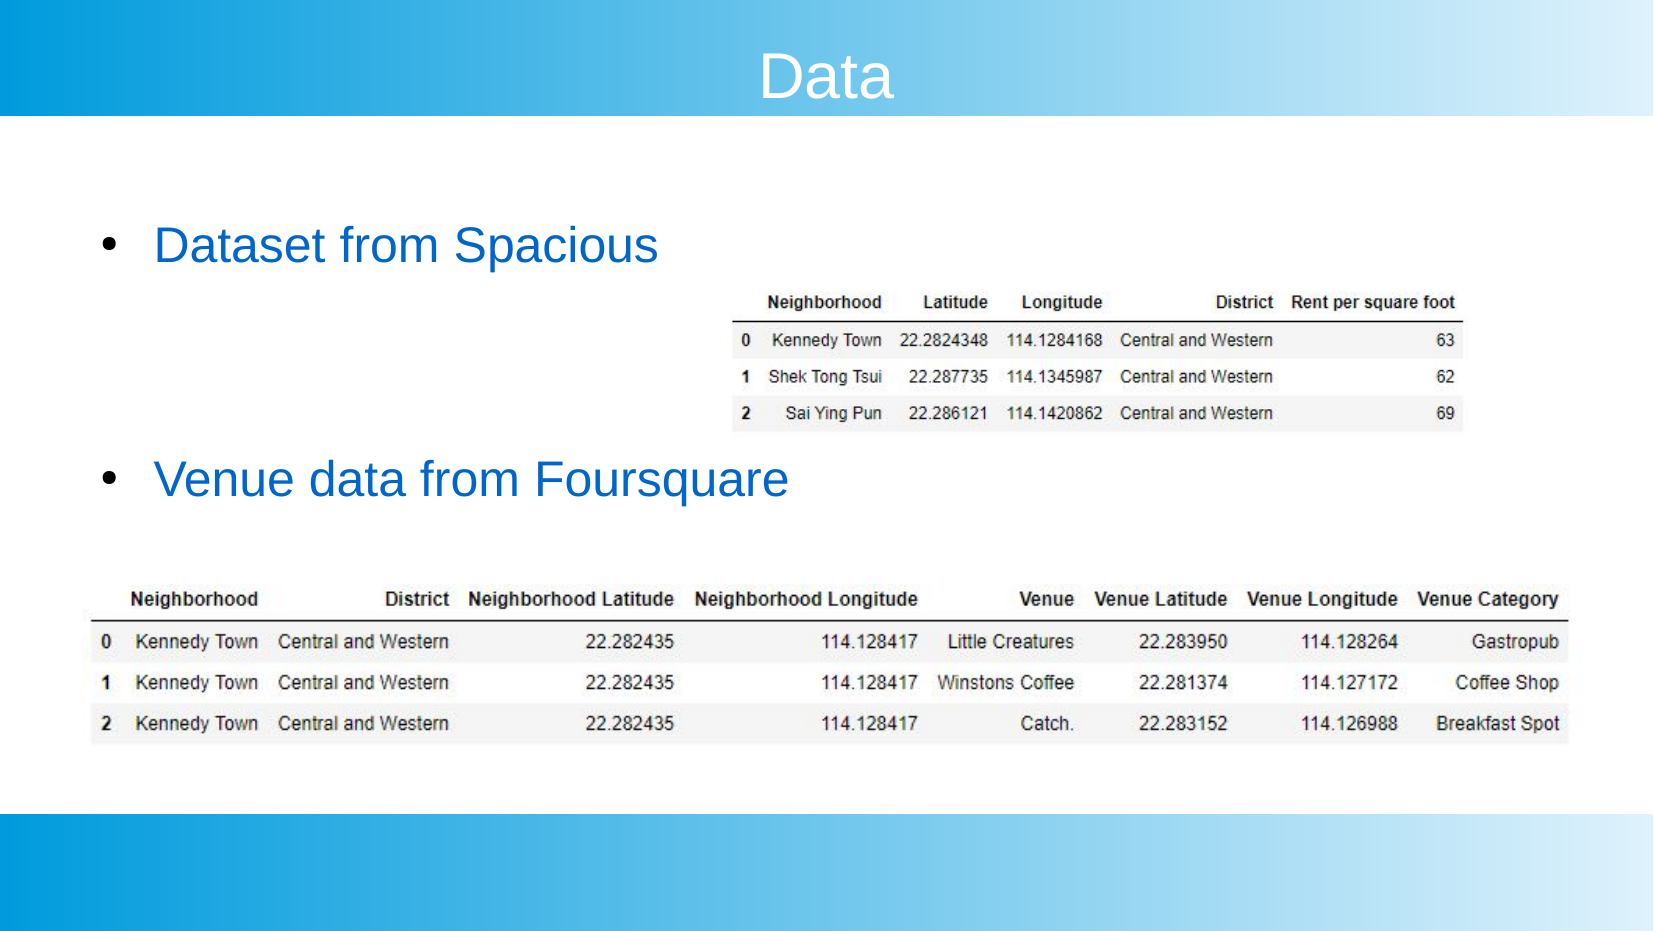

# Data
Dataset from Spacious
Venue data from Foursquare